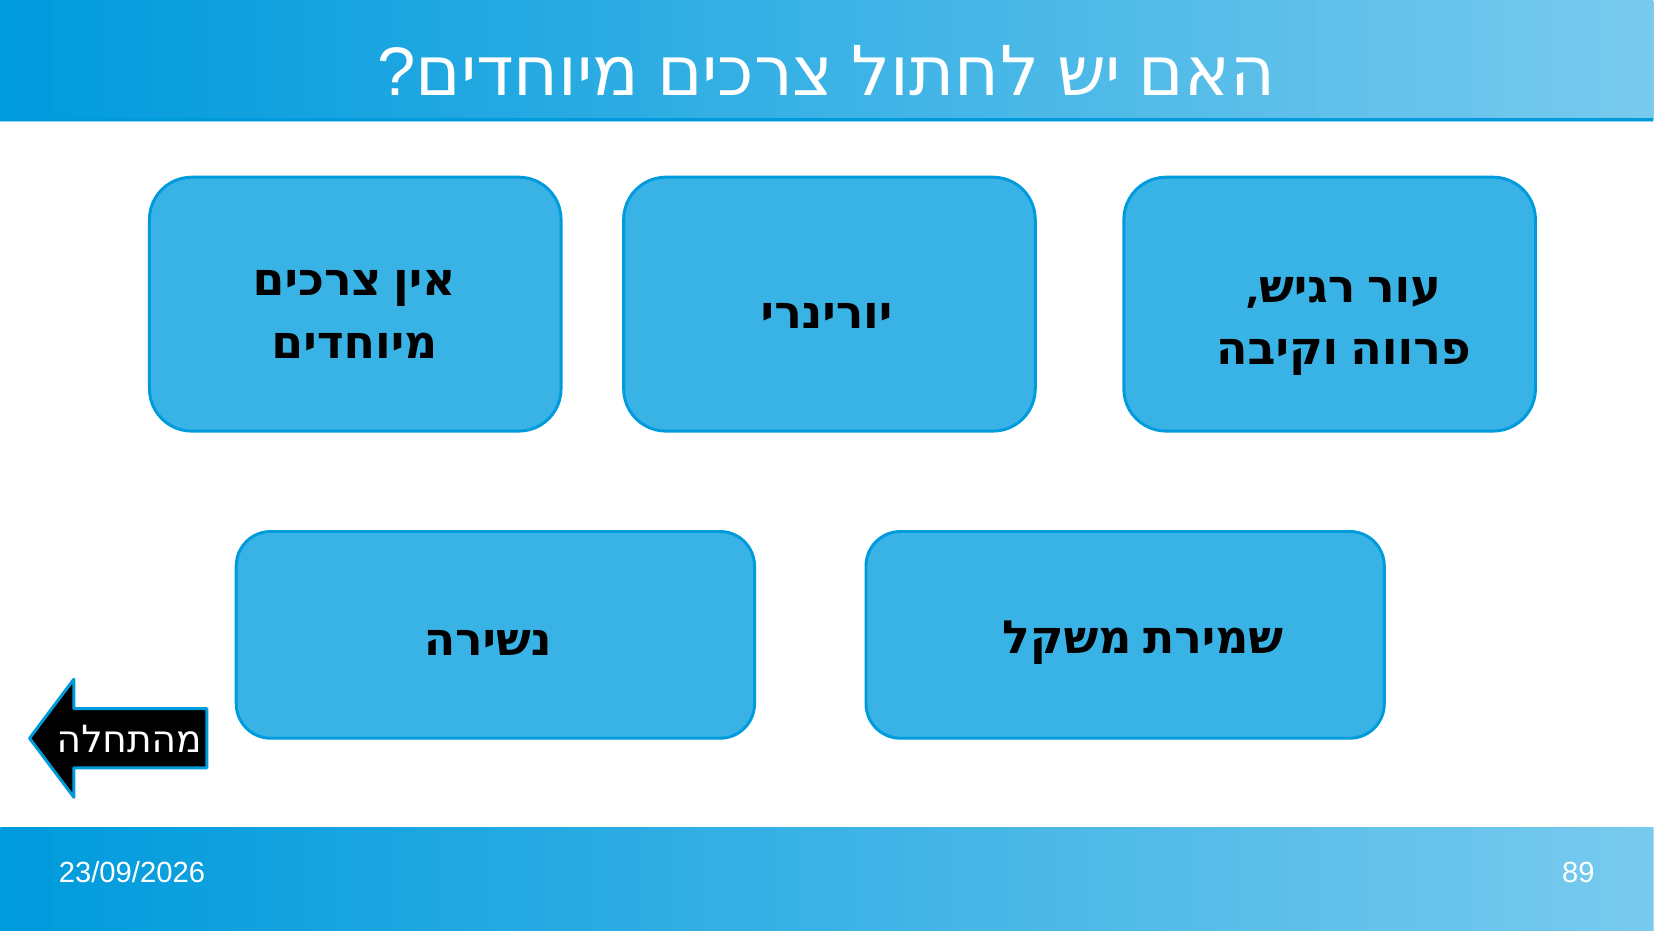

# ?האם יש לחתול צרכים מיוחדים
אין צרכים מיוחדים
עור רגיש, פרווה וקיבה
יורינרי
שמירת משקל
נשירה
מהתחלה
89